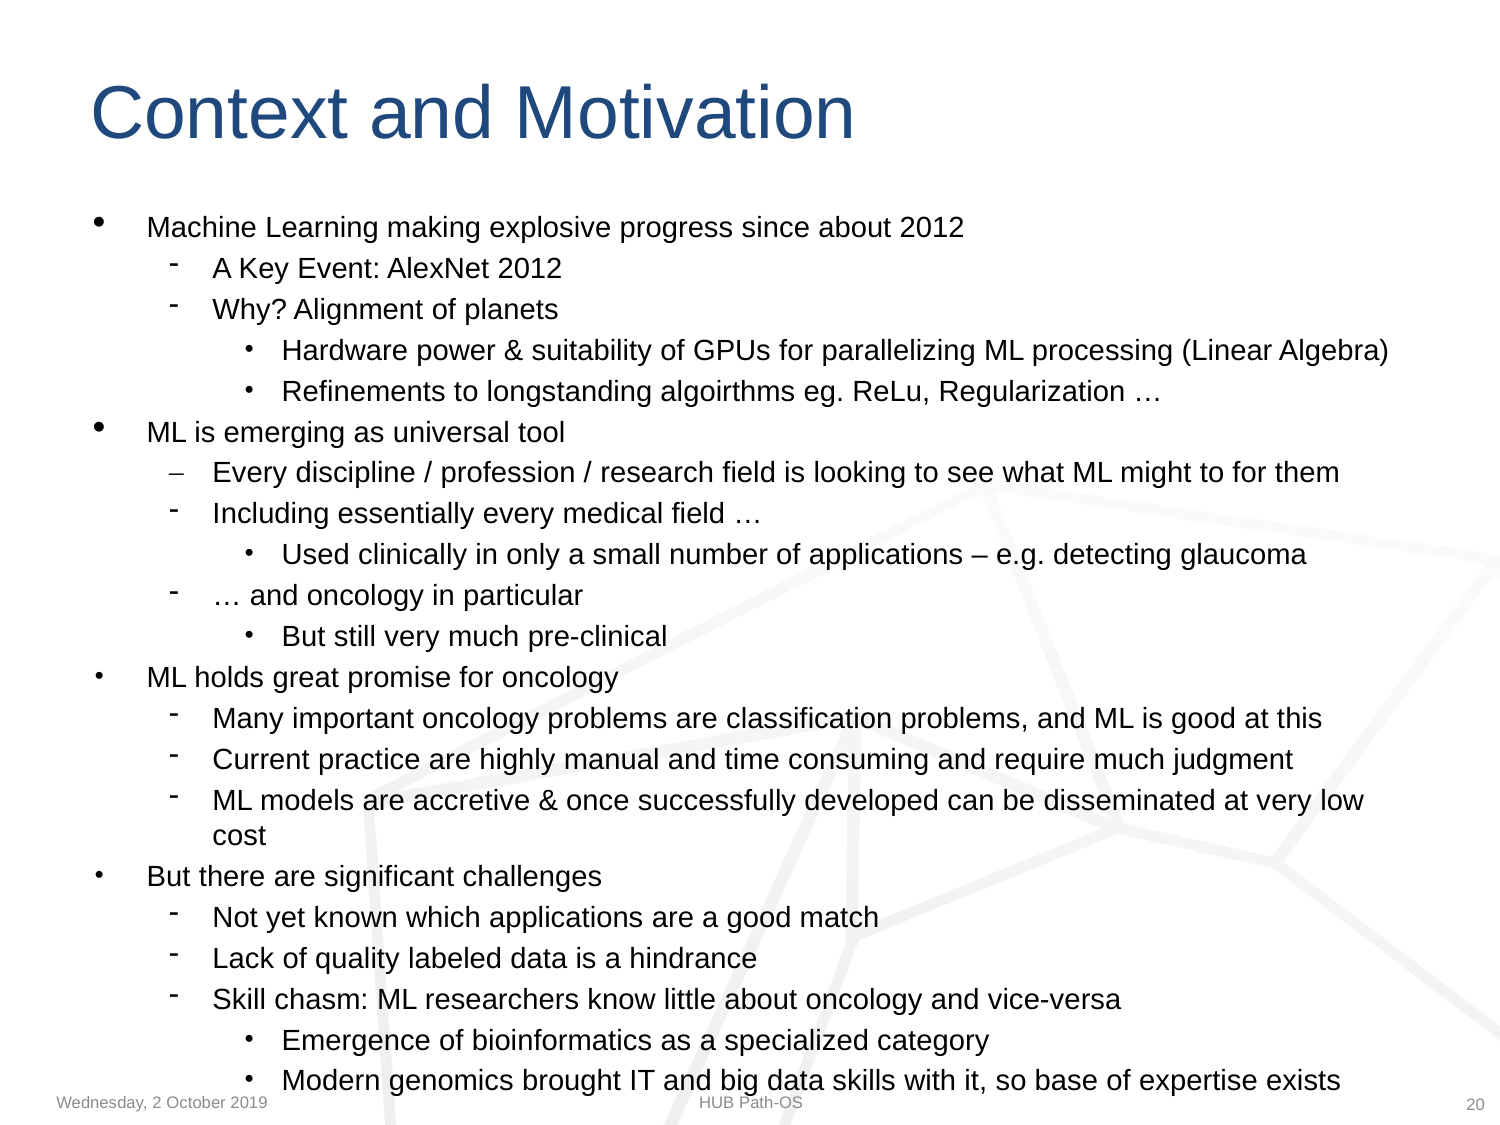

Context and Motivation
Machine Learning making explosive progress since about 2012
A Key Event: AlexNet 2012
Why? Alignment of planets
Hardware power & suitability of GPUs for parallelizing ML processing (Linear Algebra)
Refinements to longstanding algoirthms eg. ReLu, Regularization …
ML is emerging as universal tool
Every discipline / profession / research field is looking to see what ML might to for them
Including essentially every medical field …
Used clinically in only a small number of applications – e.g. detecting glaucoma
… and oncology in particular
But still very much pre-clinical
ML holds great promise for oncology
Many important oncology problems are classification problems, and ML is good at this
Current practice are highly manual and time consuming and require much judgment
ML models are accretive & once successfully developed can be disseminated at very low cost
But there are significant challenges
Not yet known which applications are a good match
Lack of quality labeled data is a hindrance
Skill chasm: ML researchers know little about oncology and vice-versa
Emergence of bioinformatics as a specialized category
Modern genomics brought IT and big data skills with it, so base of expertise exists
Wednesday, 2 October 2019
HUB Path-OS